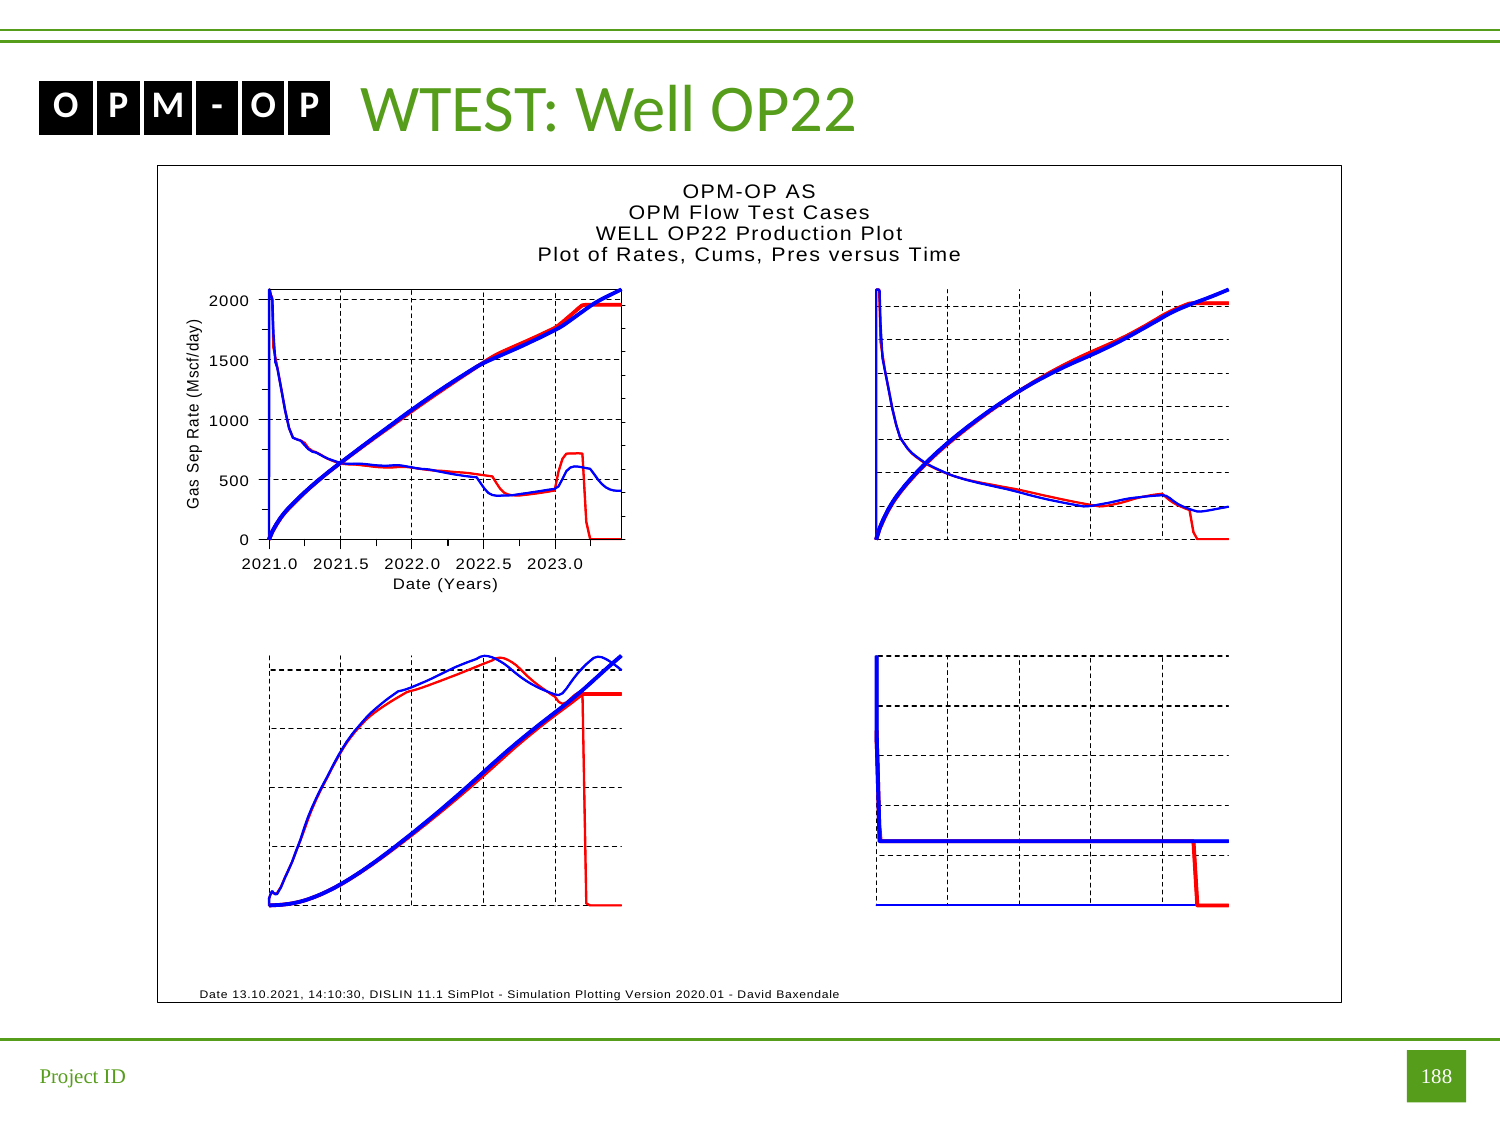

# WTEST: well OP22
Project ID
188